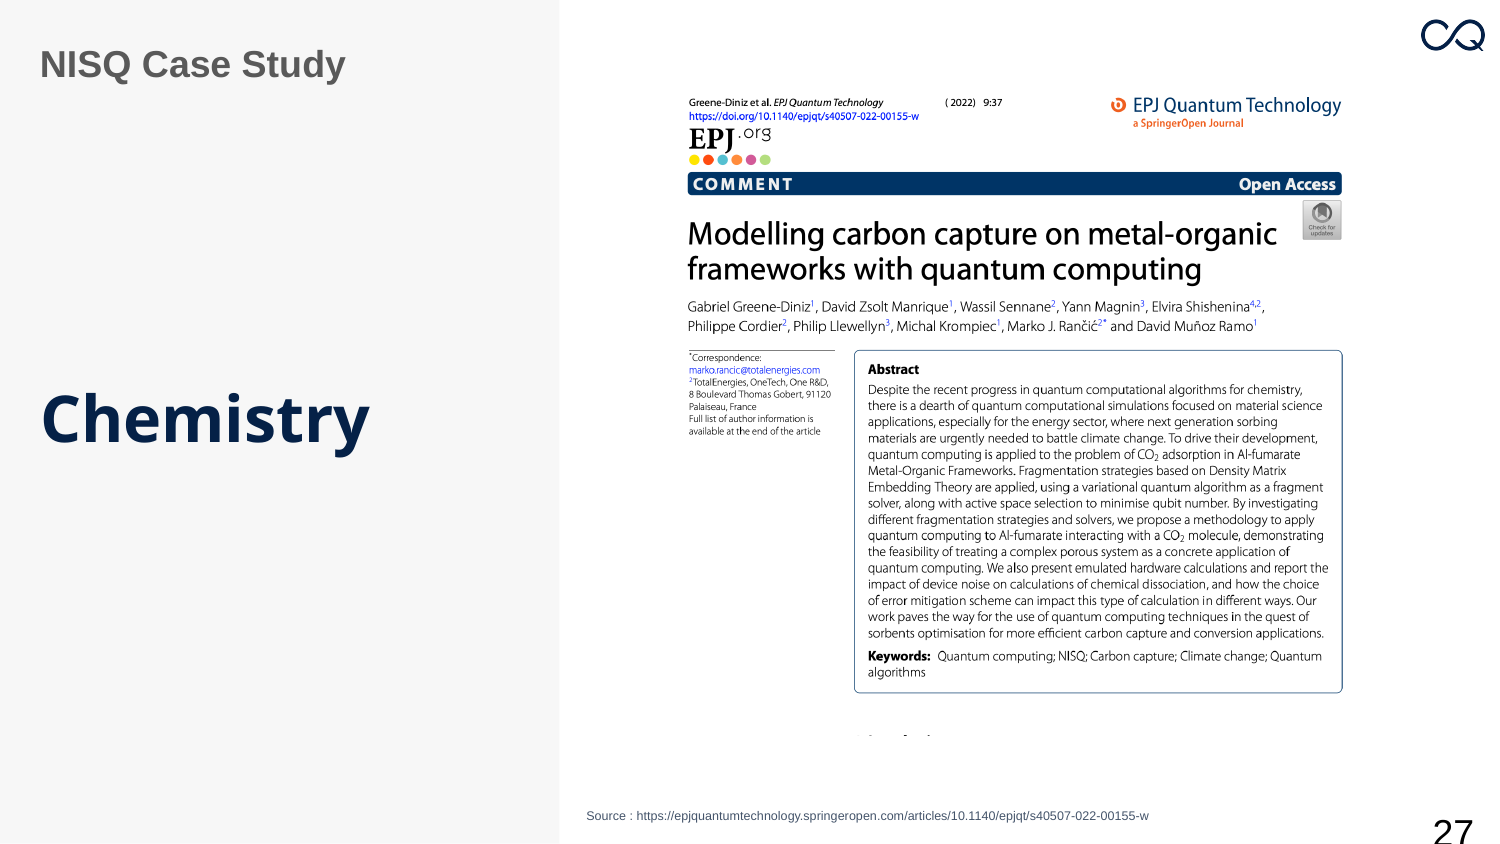

NISQ Case Study
# Chemistry
Source : https://epjquantumtechnology.springeropen.com/articles/10.1140/epjqt/s40507-022-00155-w